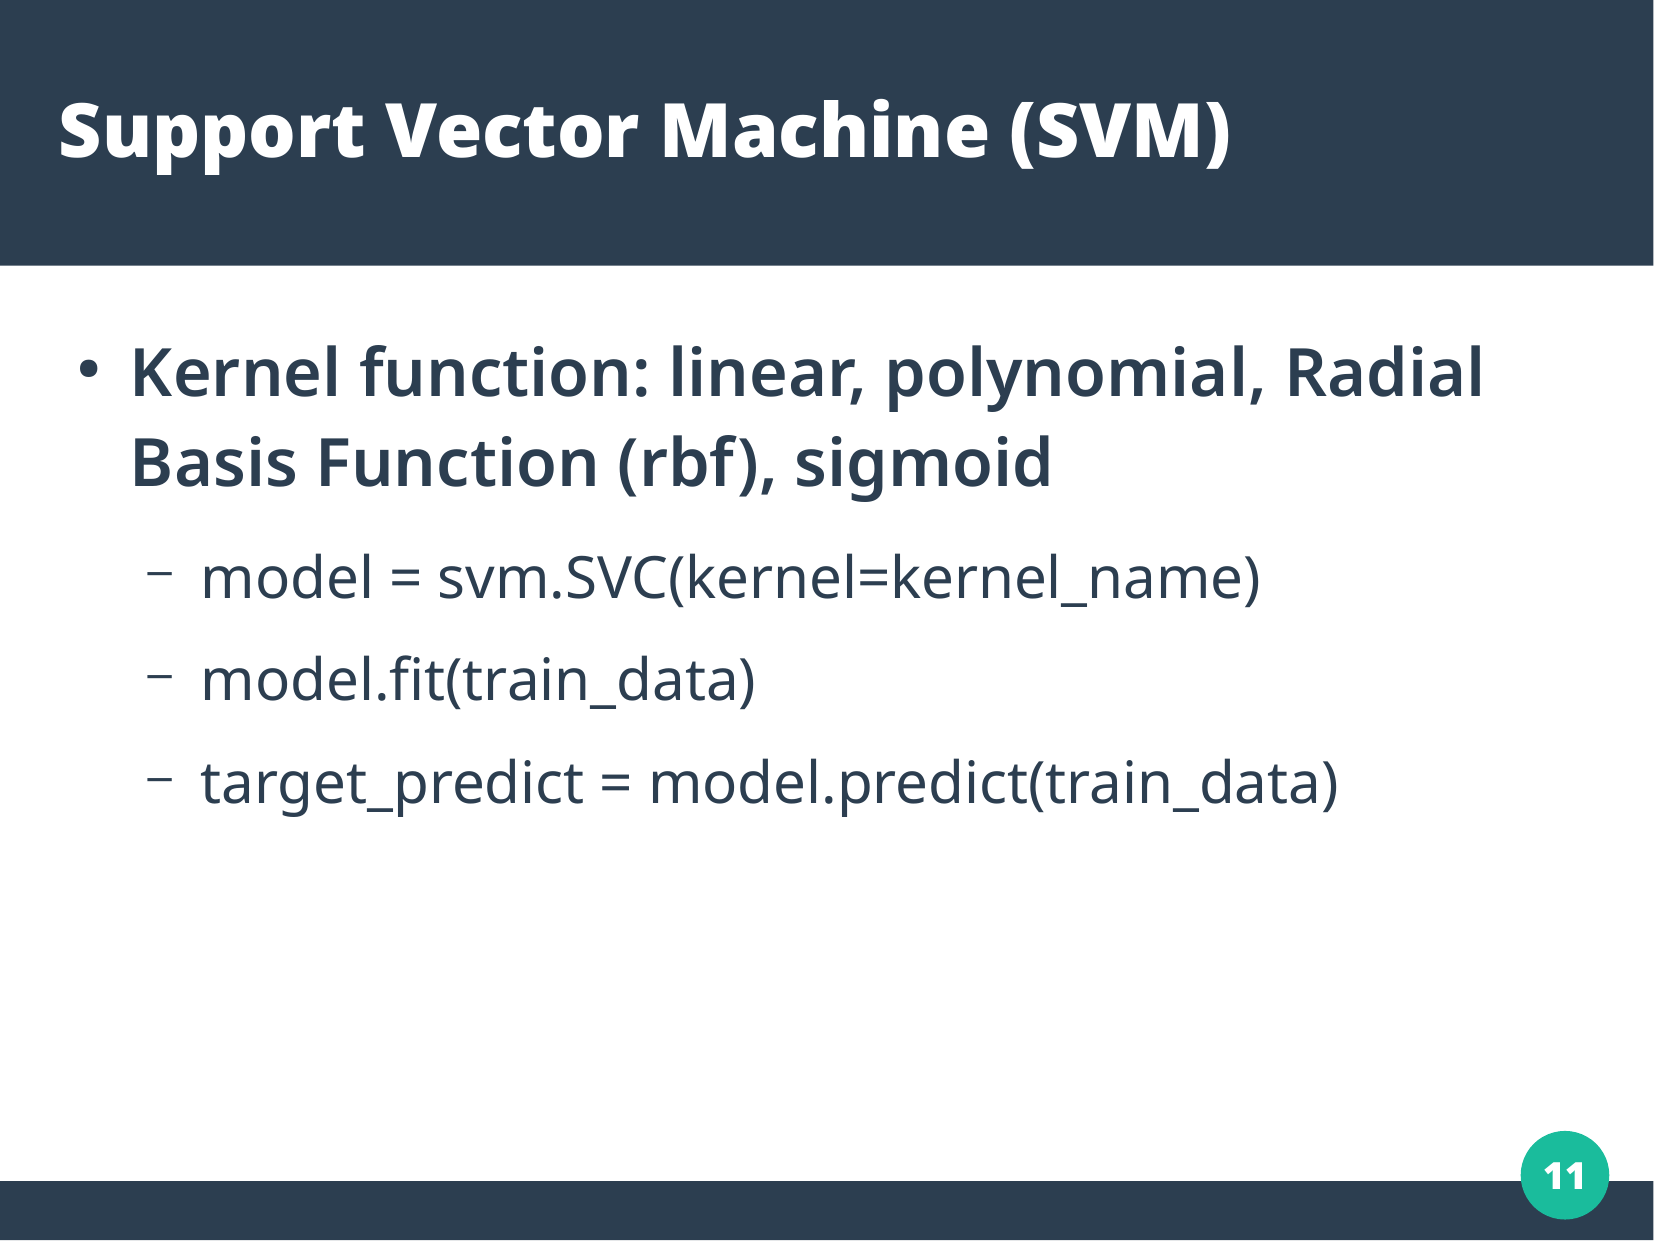

# Support Vector Machine (SVM)
Kernel function: linear, polynomial, Radial Basis Function (rbf), sigmoid
model = svm.SVC(kernel=kernel_name)
model.fit(train_data)
target_predict = model.predict(train_data)
11